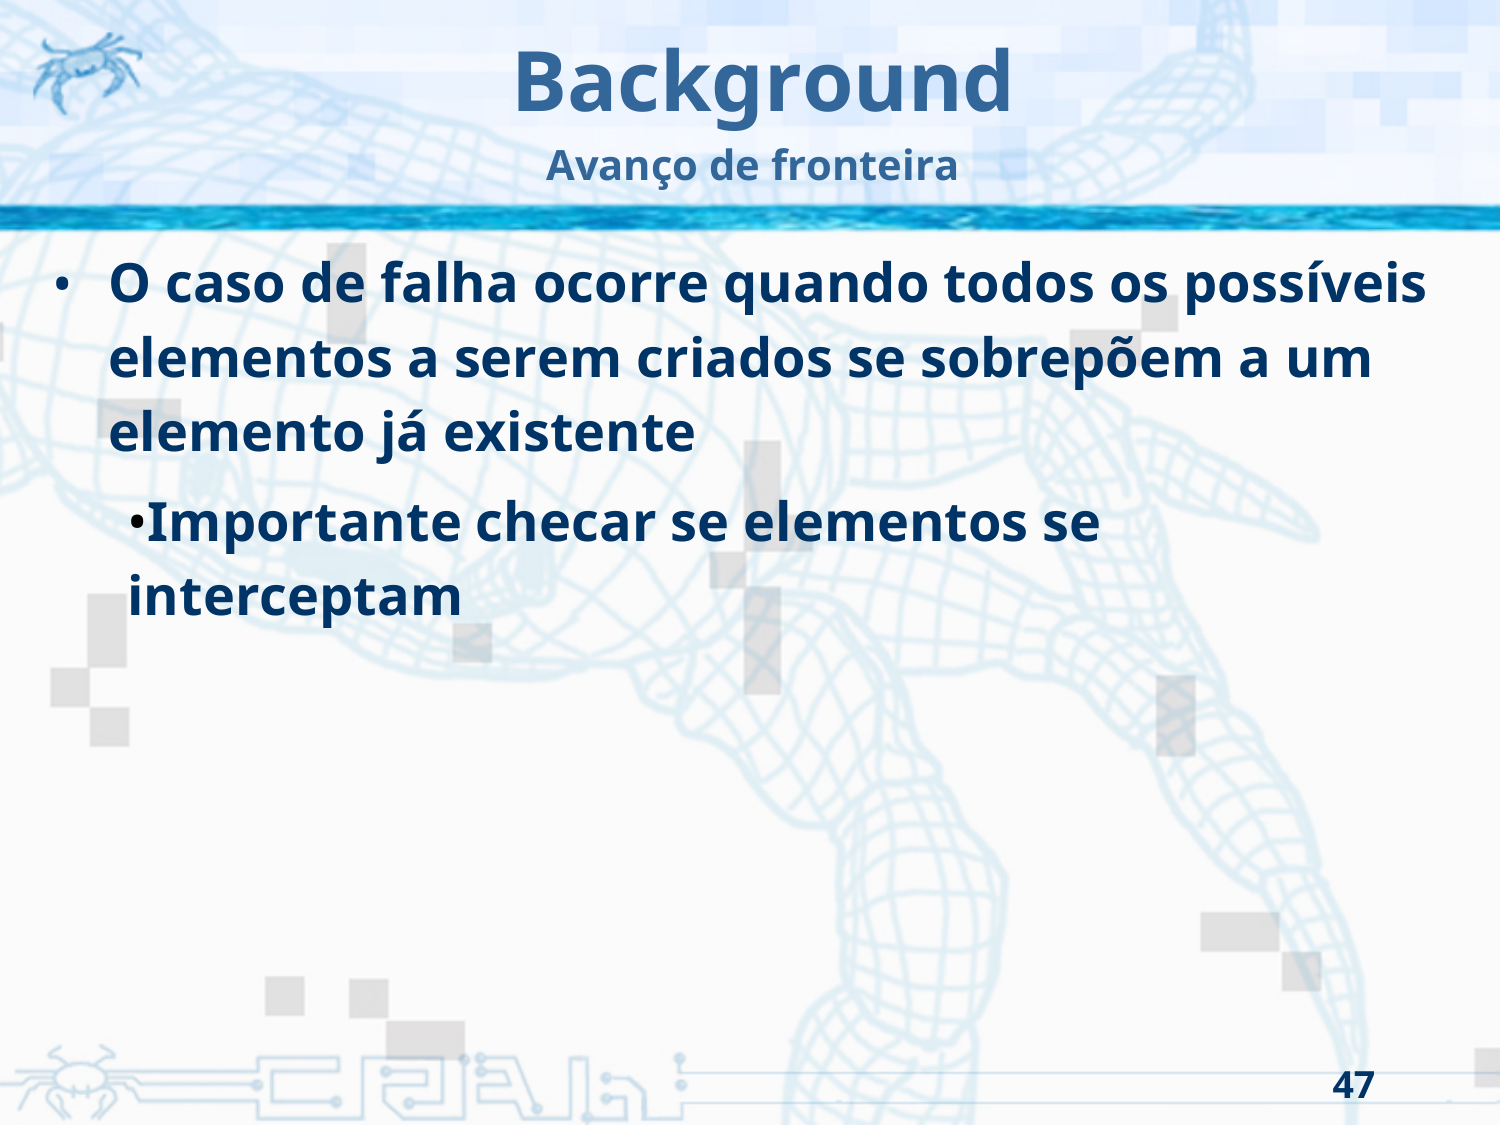

Background
Avanço de fronteira
O caso de falha ocorre quando todos os possíveis elementos a serem criados se sobrepõem a um elemento já existente
Importante checar se elementos se interceptam